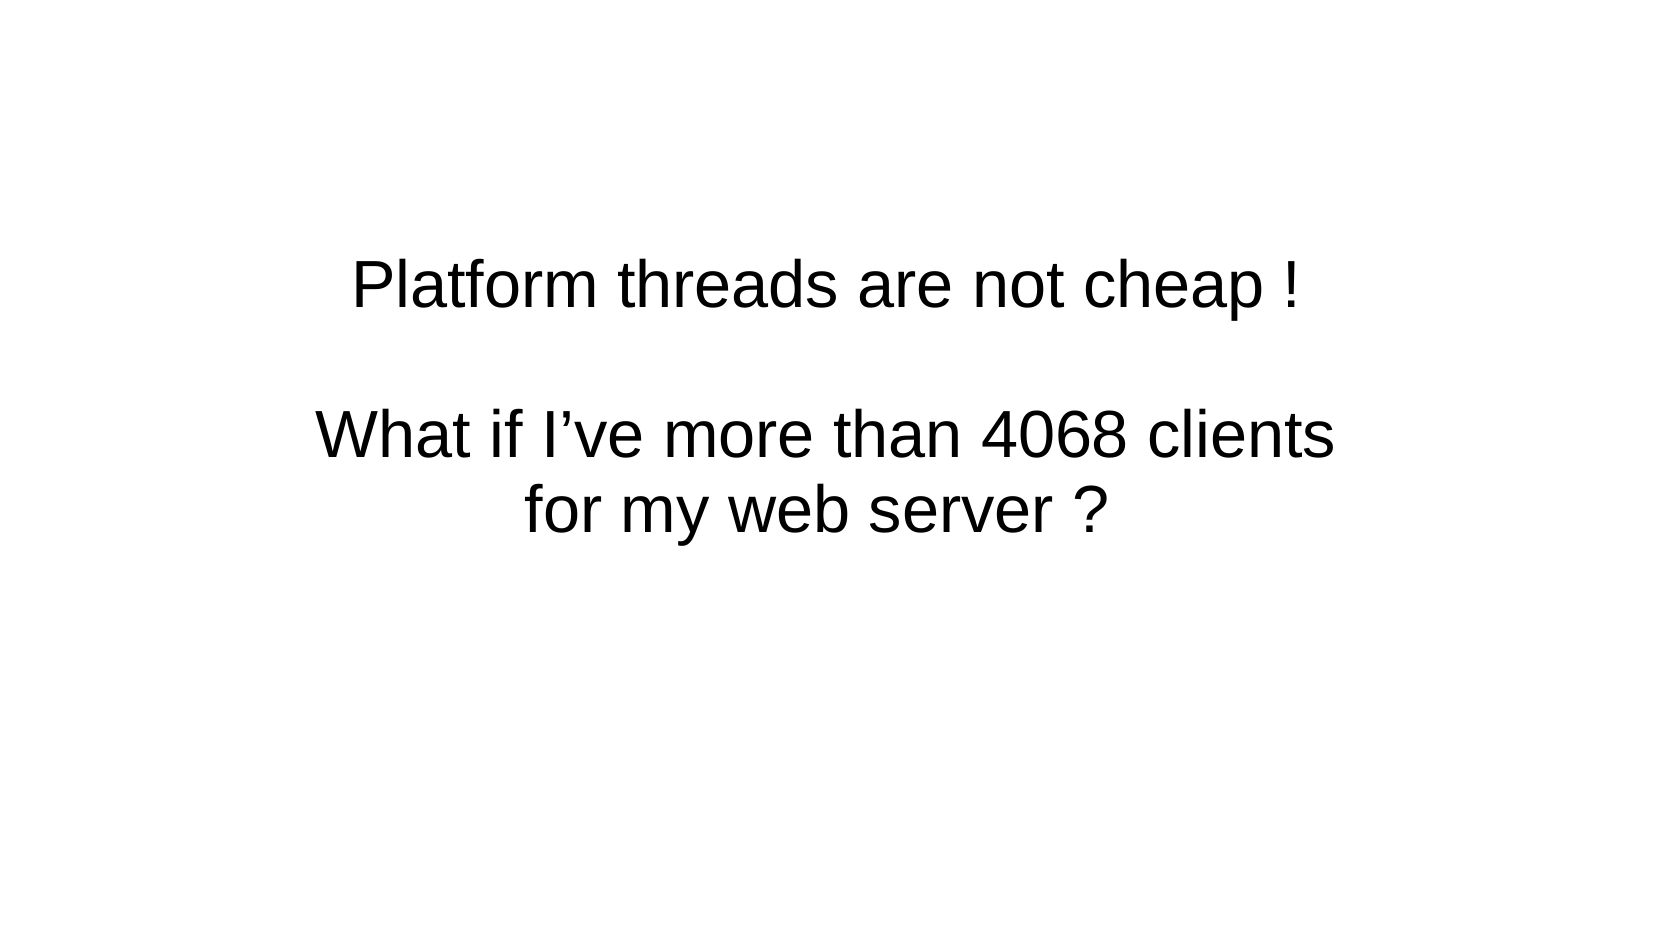

# Platform threads are not cheap ! What if I’ve more than 4068 clients for my web server ?